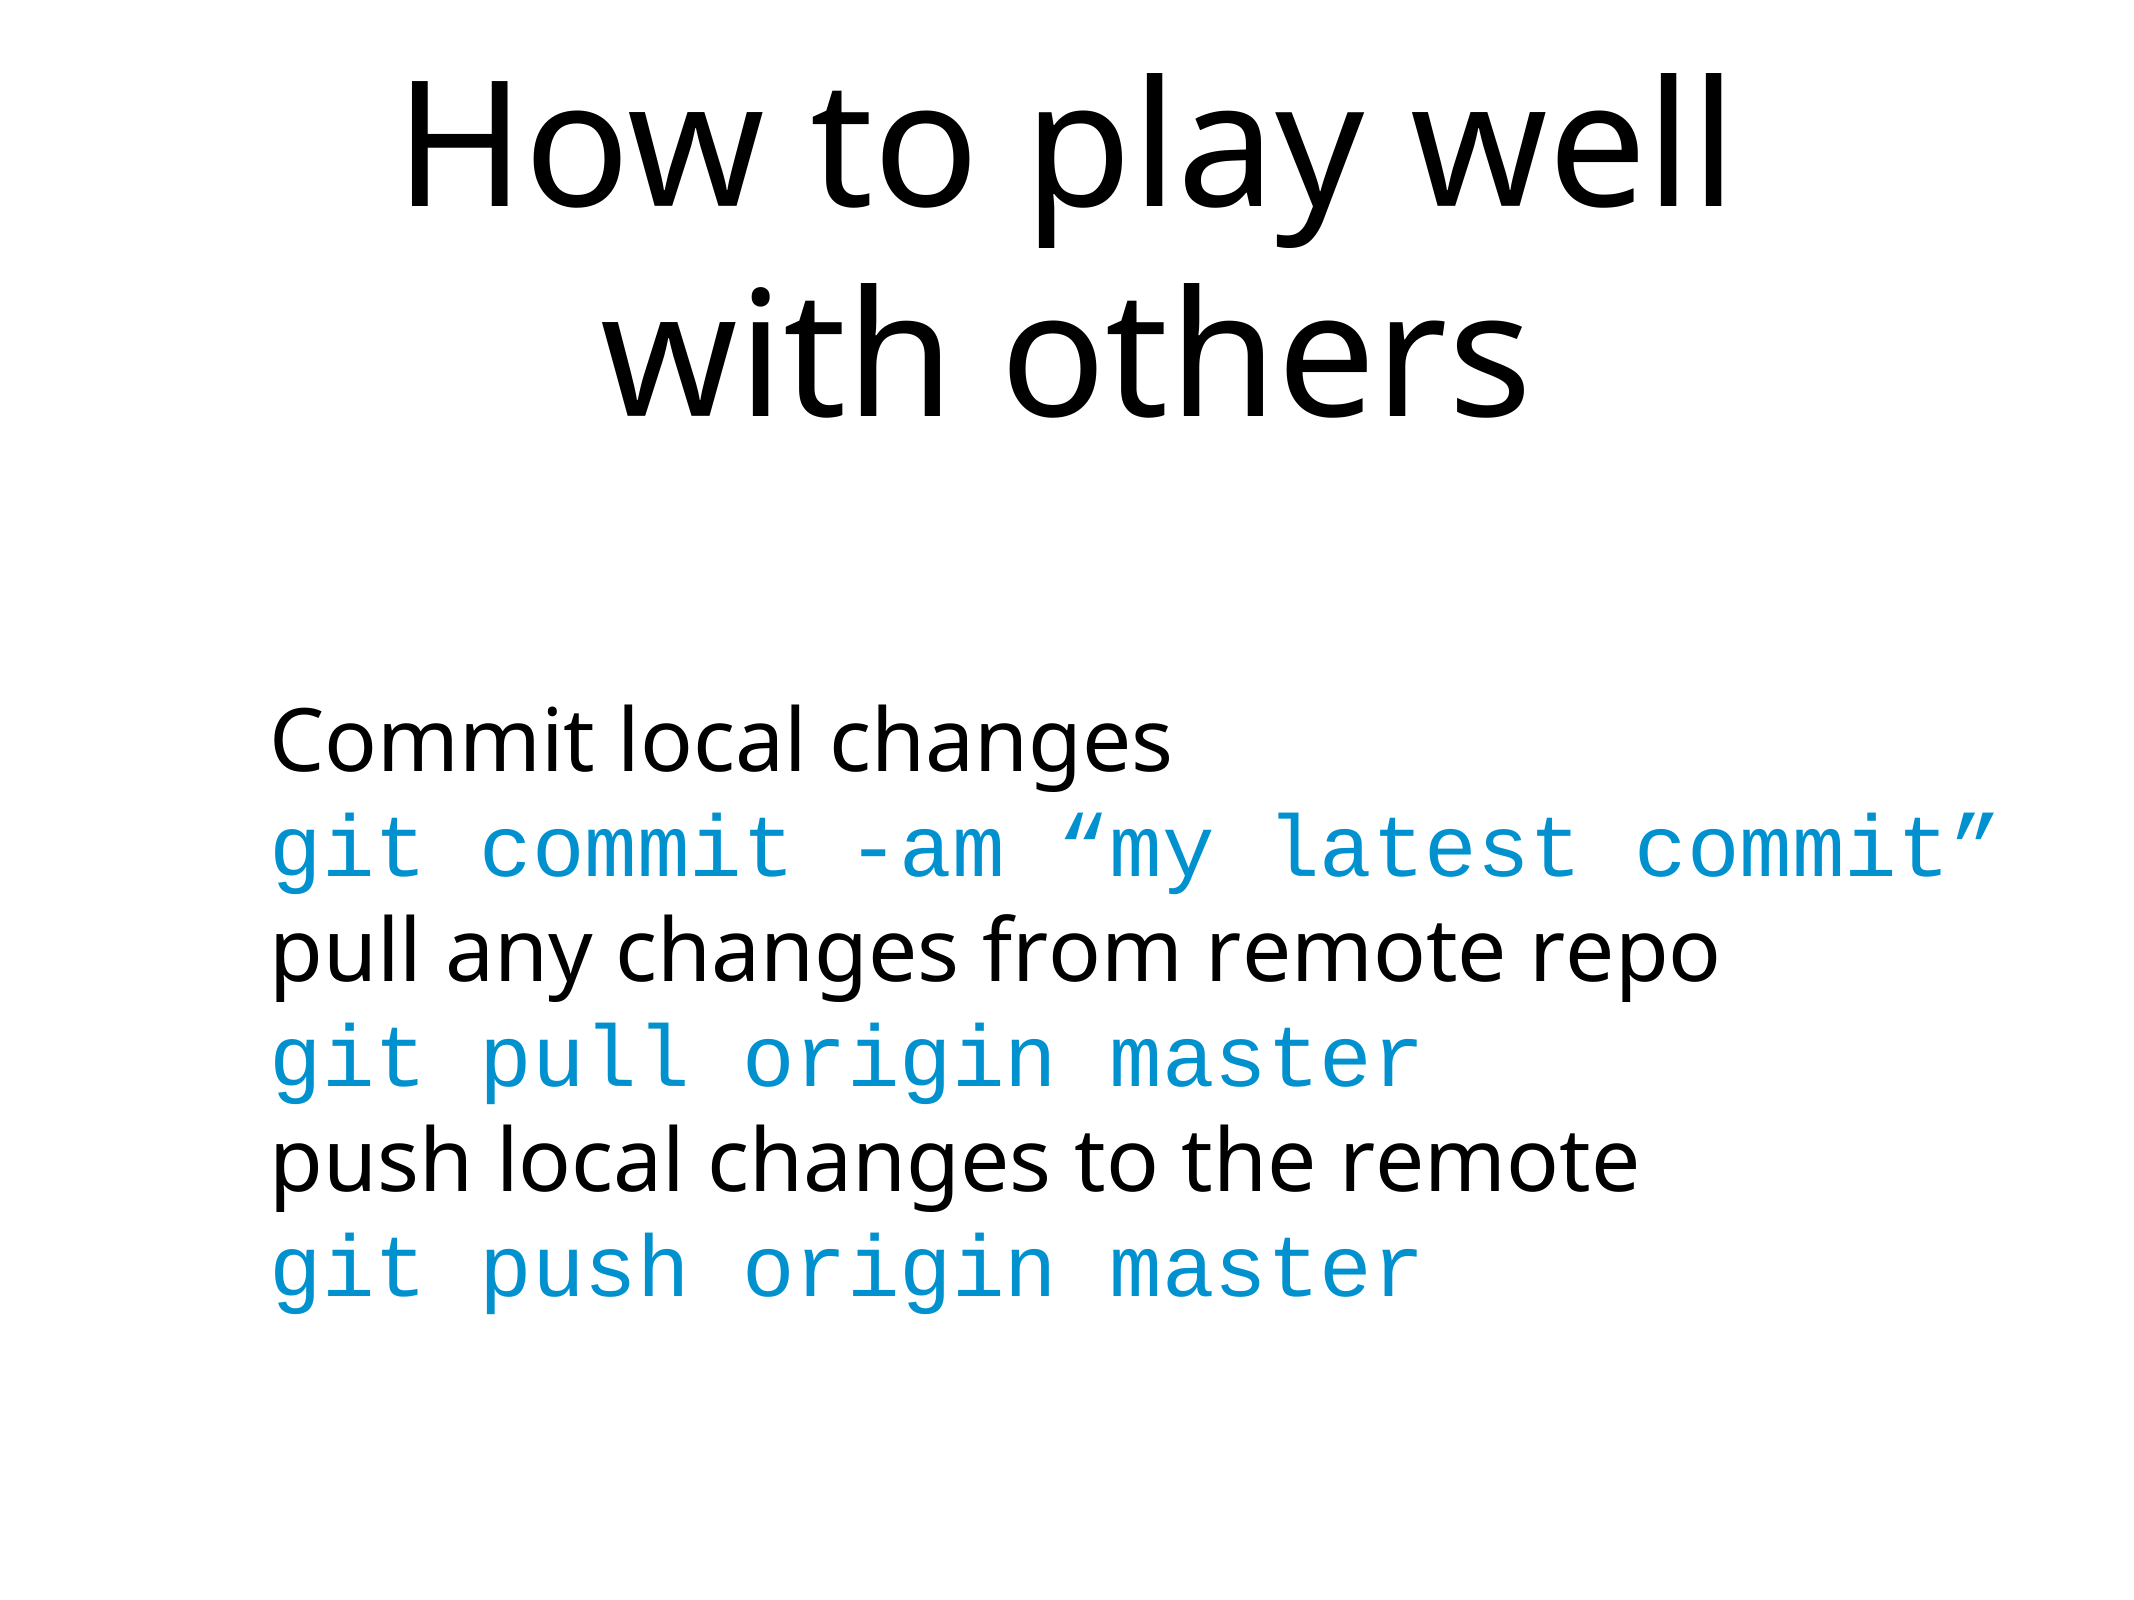

# How to play well with others
Commit local changes
git commit -am “my latest commit”
pull any changes from remote repo
git pull origin master
push local changes to the remote
git push origin master